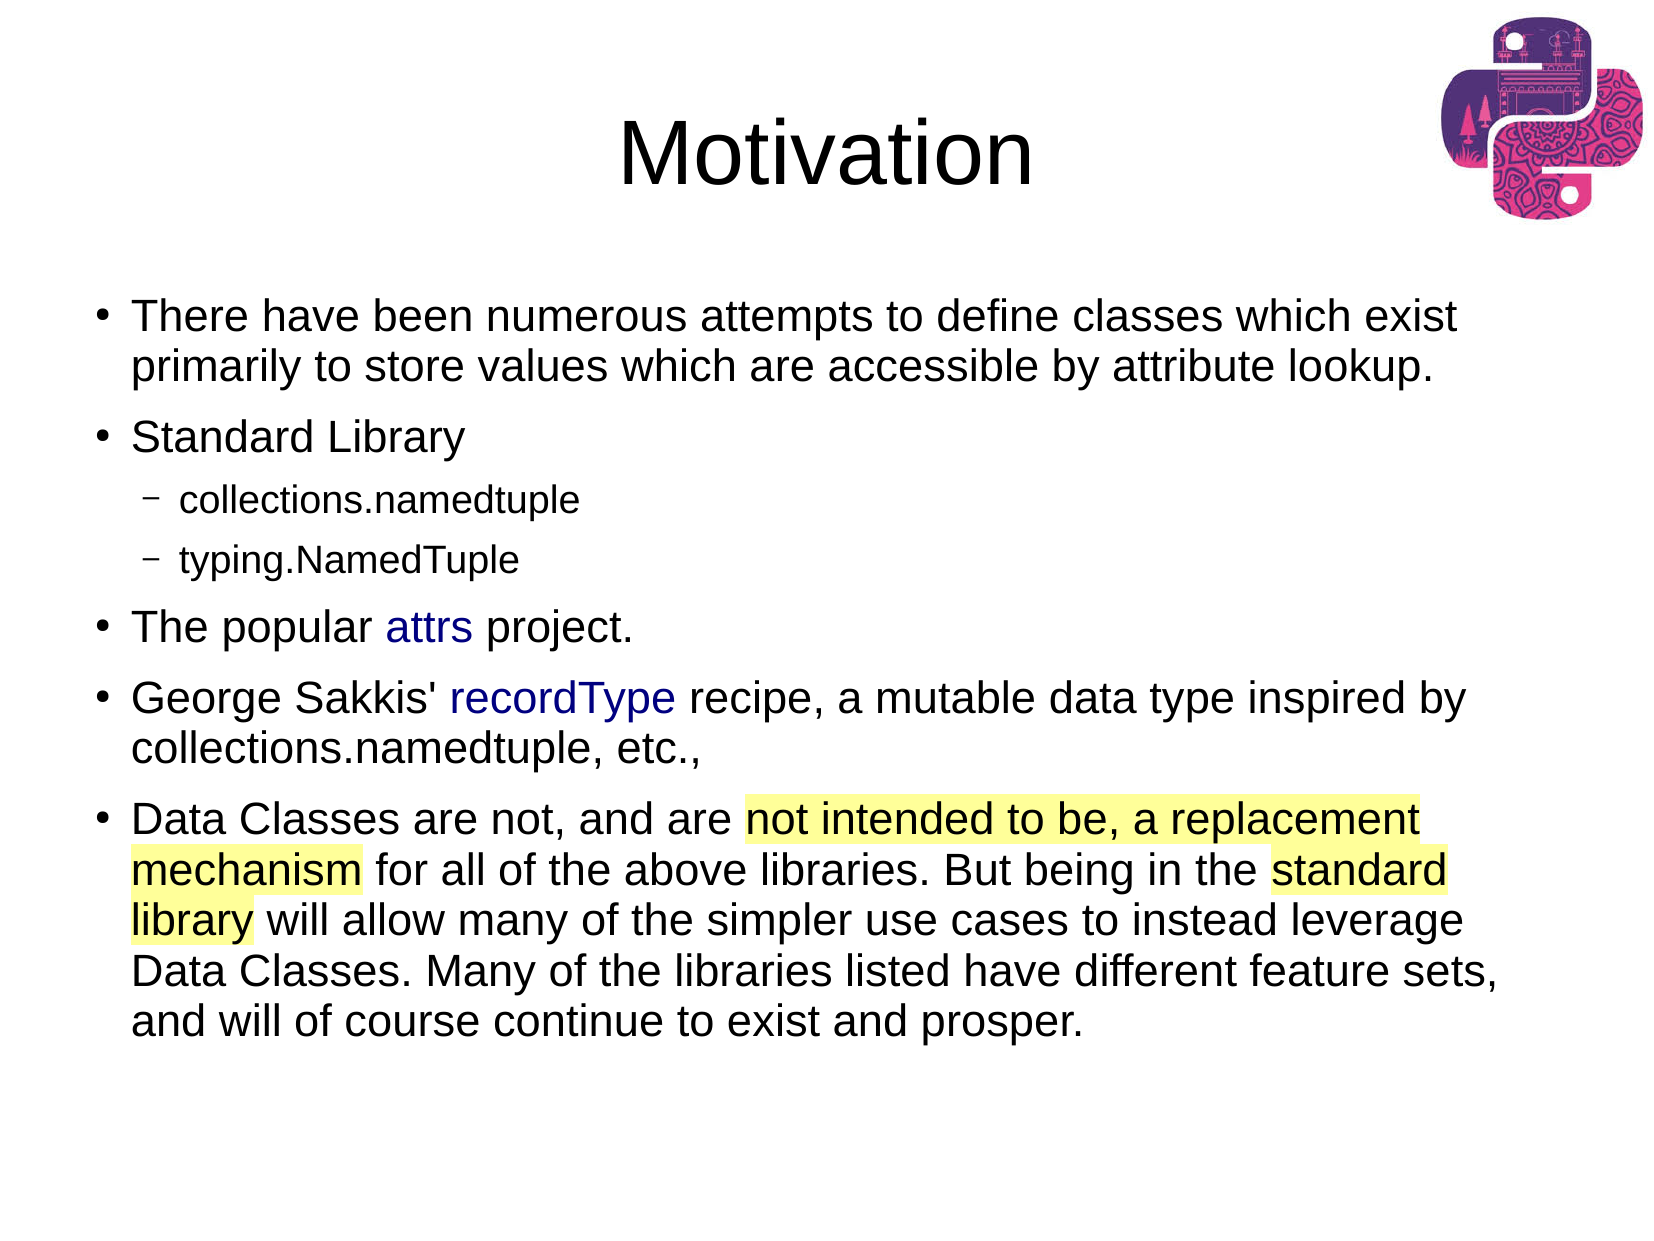

# Motivation
There have been numerous attempts to define classes which exist primarily to store values which are accessible by attribute lookup.
Standard Library
collections.namedtuple
typing.NamedTuple
The popular attrs project.
George Sakkis' recordType recipe, a mutable data type inspired by collections.namedtuple, etc.,
Data Classes are not, and are not intended to be, a replacement mechanism for all of the above libraries. But being in the standard library will allow many of the simpler use cases to instead leverage Data Classes. Many of the libraries listed have different feature sets, and will of course continue to exist and prosper.